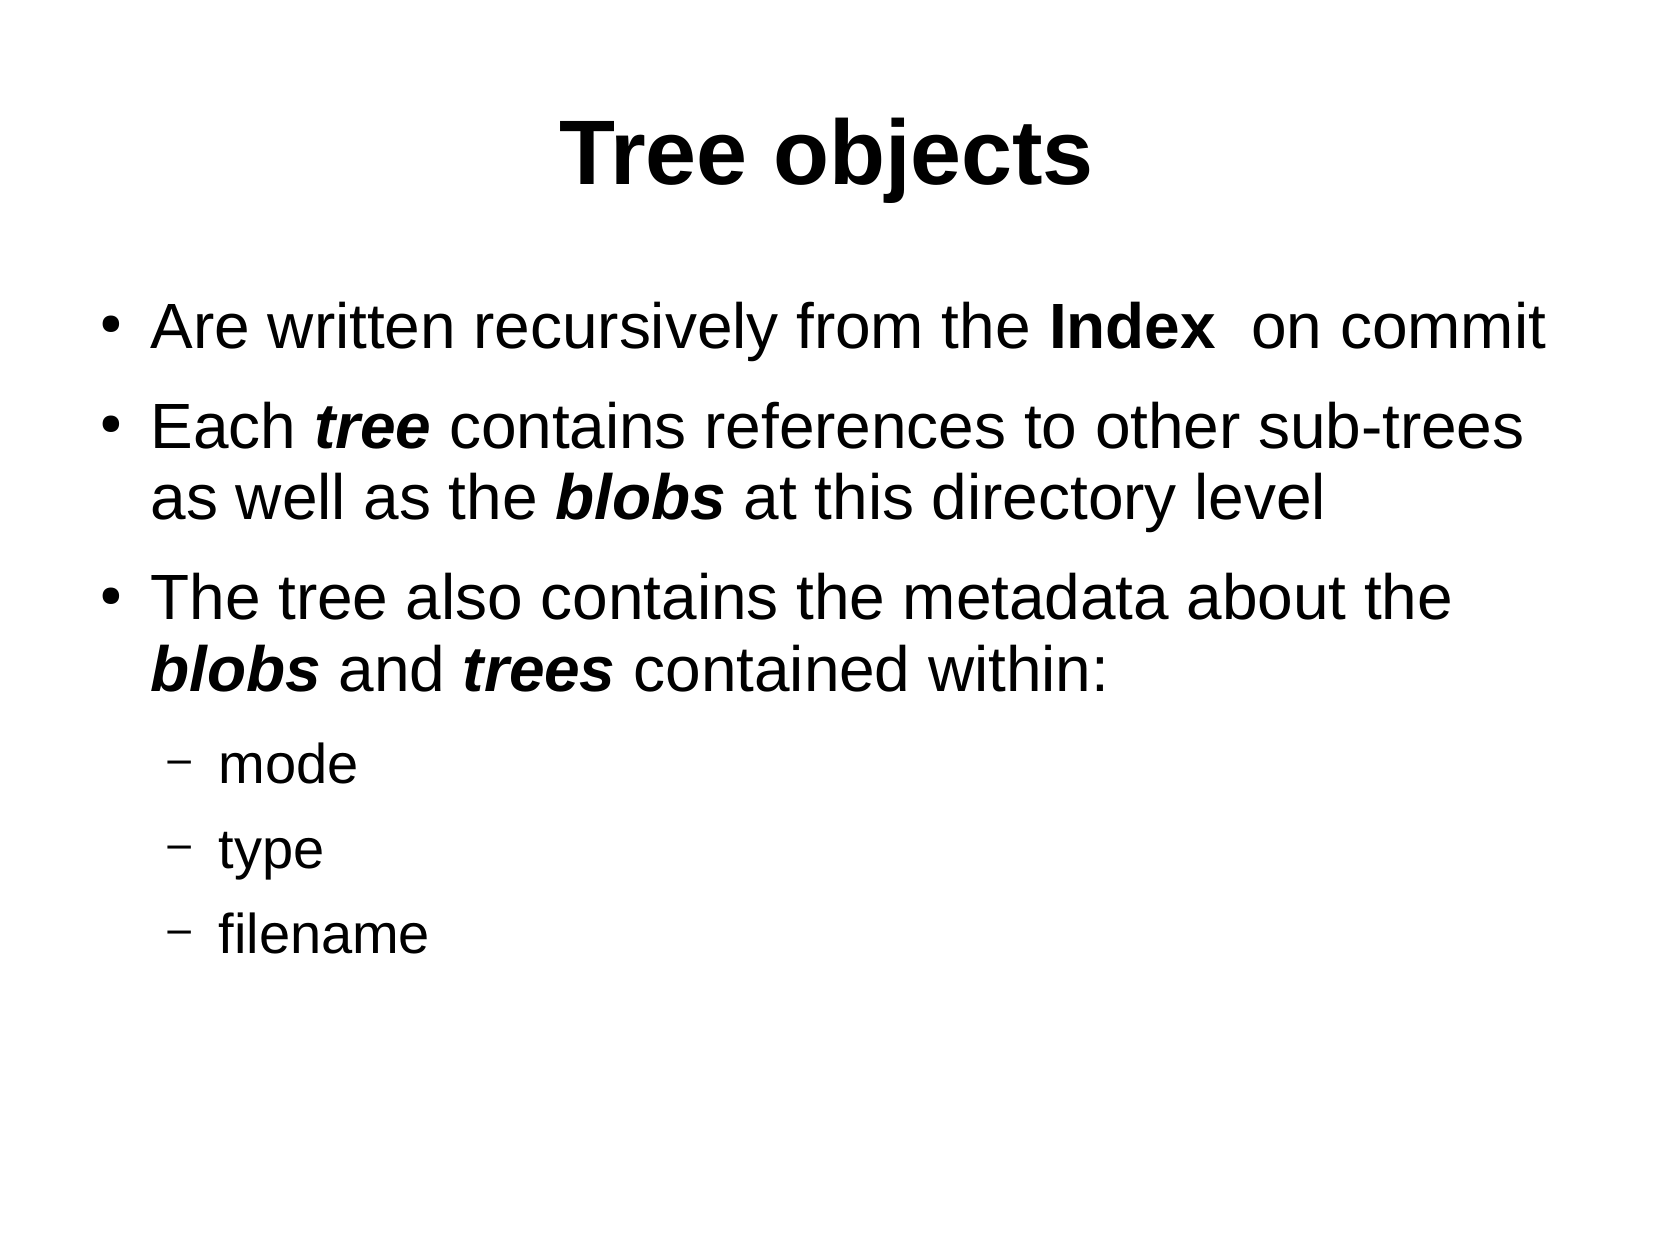

# Tree objects
Are written recursively from the Index on commit
Each tree contains references to other sub-trees as well as the blobs at this directory level
The tree also contains the metadata about the blobs and trees contained within:
mode
type
filename